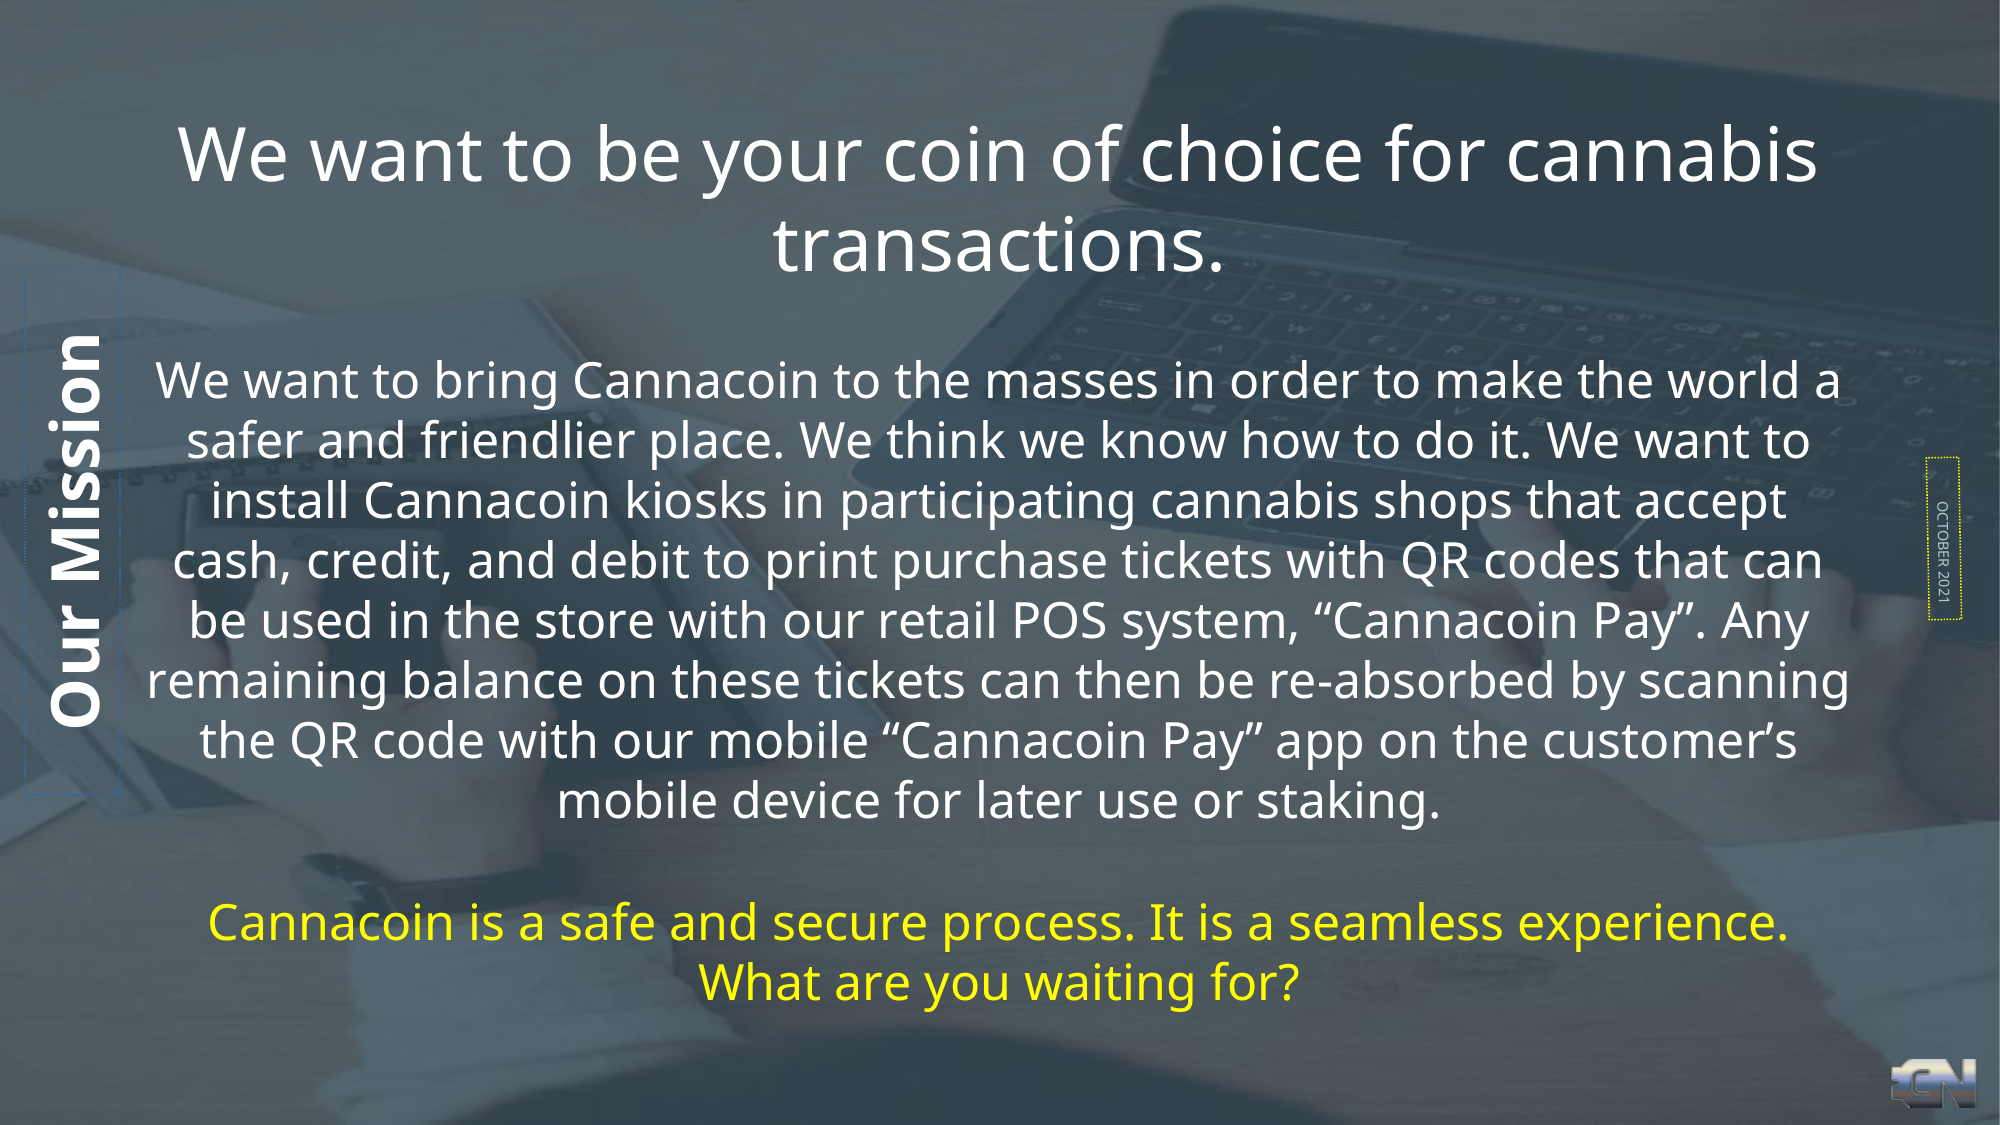

We want to be your coin of choice for cannabis transactions.
We want to bring Cannacoin to the masses in order to make the world a safer and friendlier place. We think we know how to do it. We want to install Cannacoin kiosks in participating cannabis shops that accept cash, credit, and debit to print purchase tickets with QR codes that can be used in the store with our retail POS system, “Cannacoin Pay”. Any remaining balance on these tickets can then be re-absorbed by scanning the QR code with our mobile “Cannacoin Pay” app on the customer’s mobile device for later use or staking.
Cannacoin is a safe and secure process. It is a seamless experience. What are you waiting for?
Our Mission
OCTOBER 2021